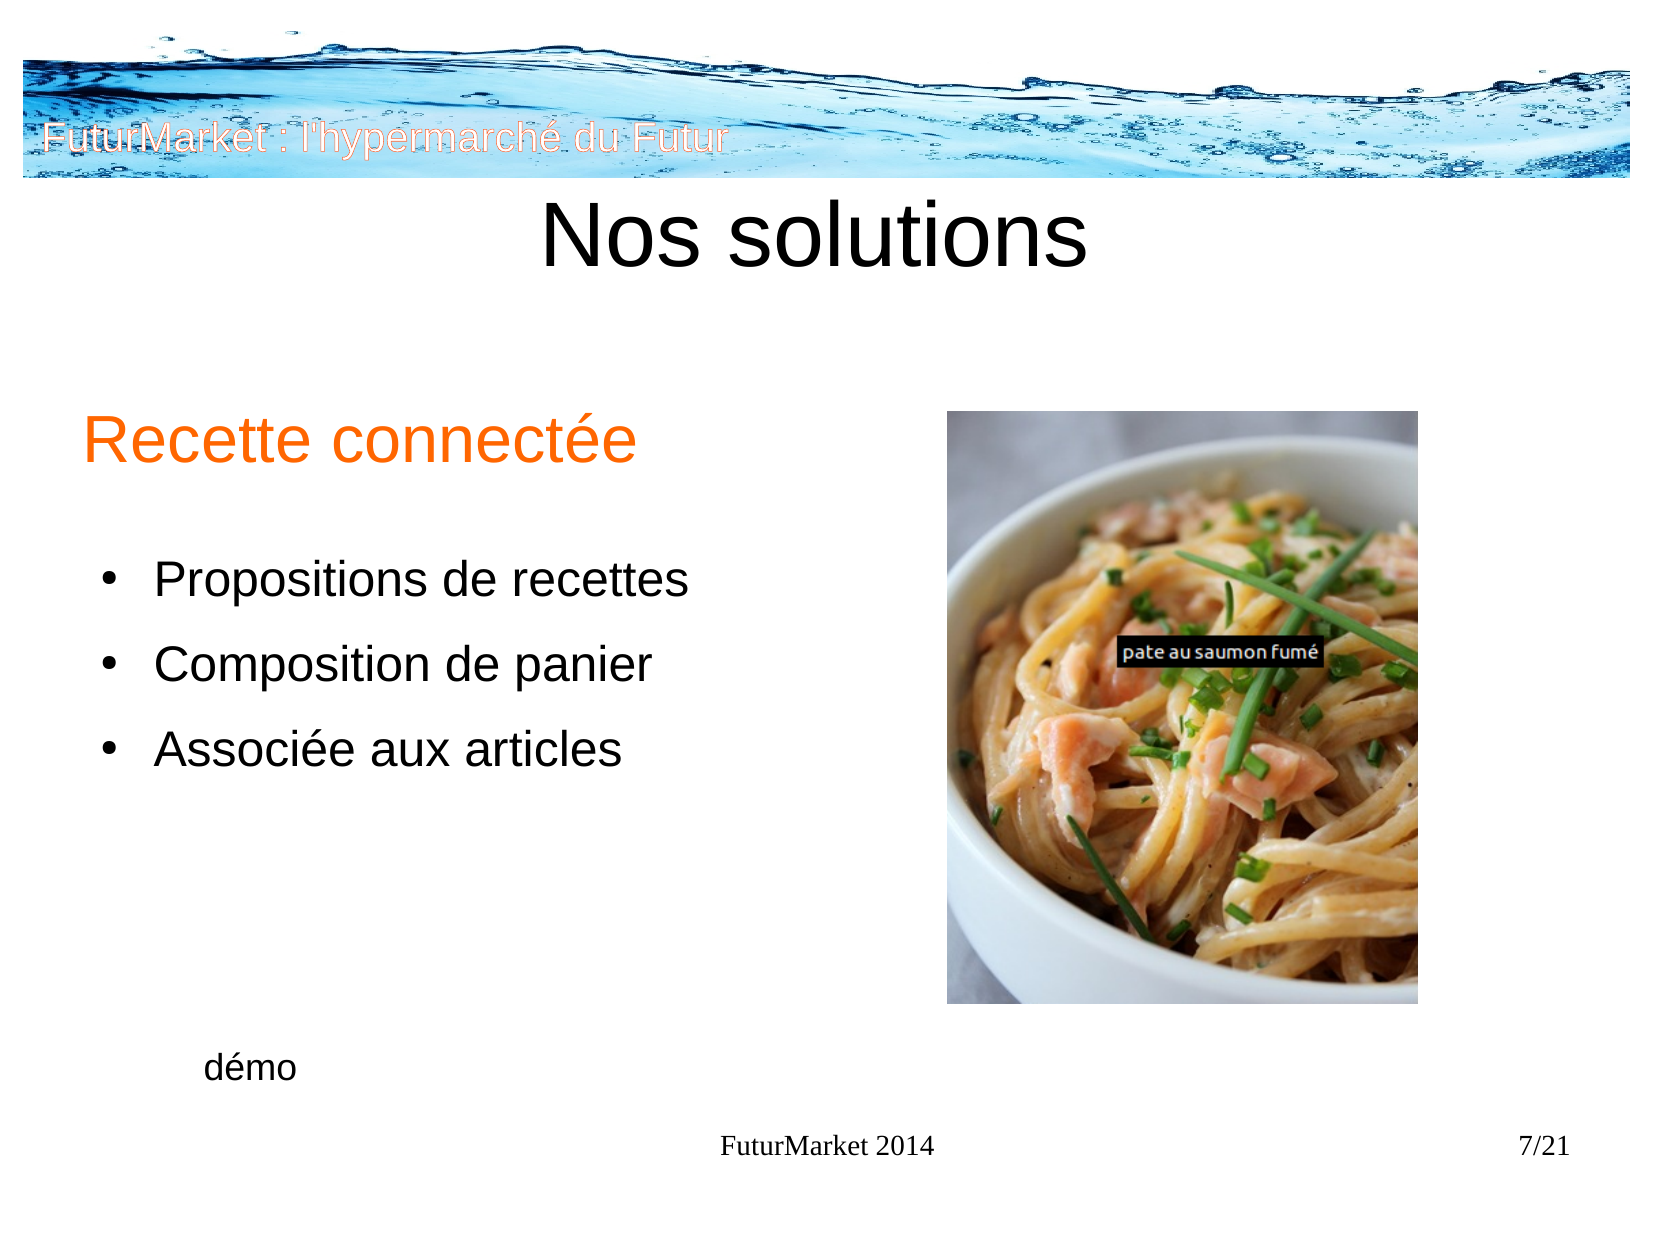

Nos solutions
# Recette connectée
Propositions de recettes
Composition de panier
Associée aux articles
démo
FuturMarket 2014
7